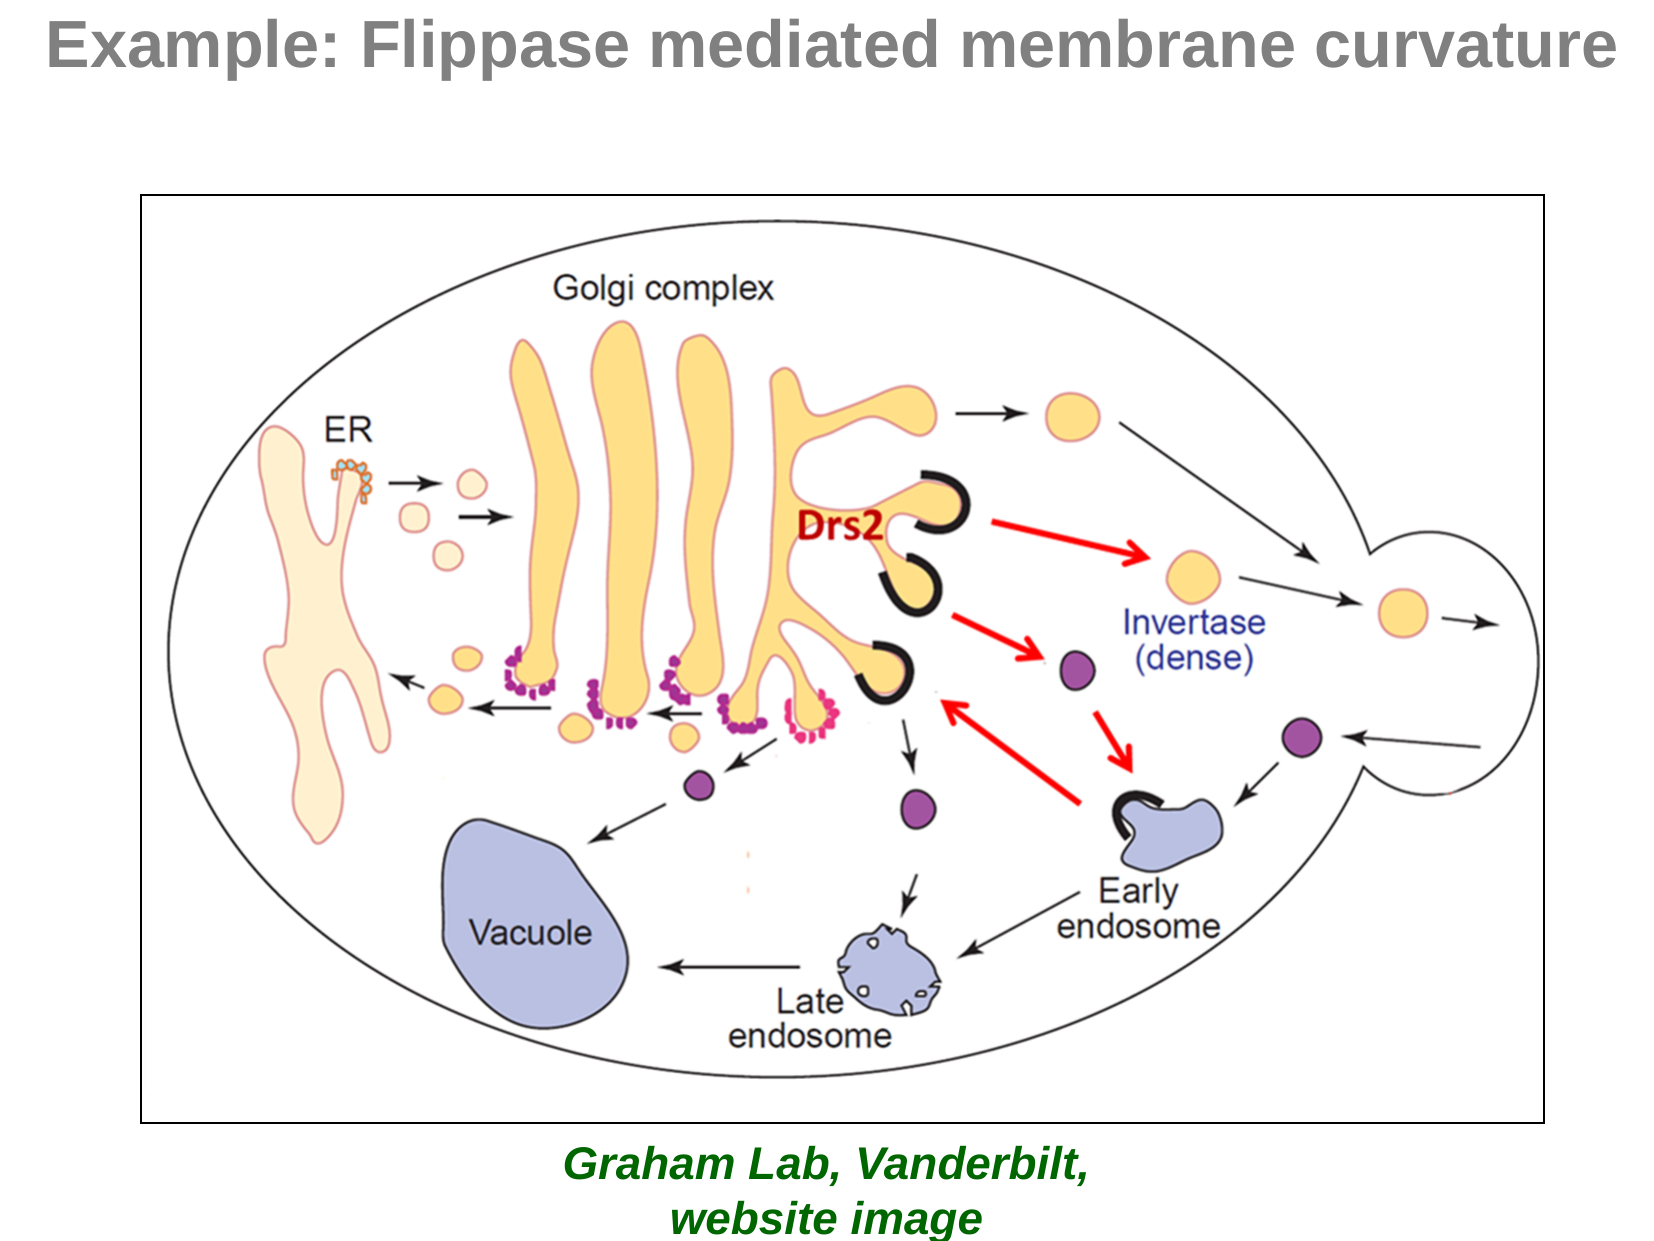

Example: Flippase mediated membrane curvature
Graham Lab, Vanderbilt, website image